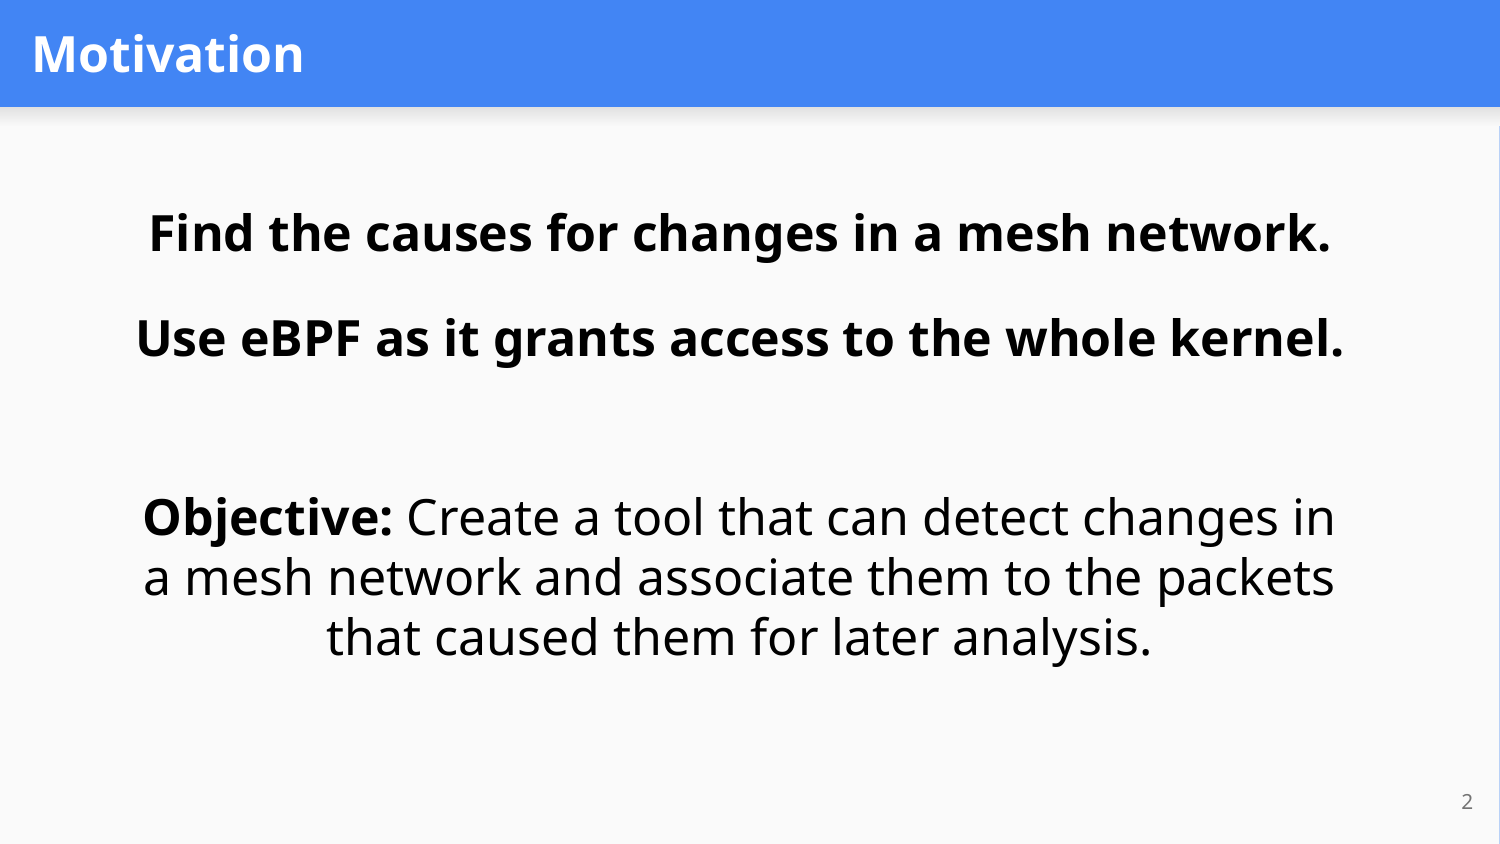

# Motivation
Find the causes for changes in a mesh network.
Use eBPF as it grants access to the whole kernel.
Objective: Create a tool that can detect changes in a mesh network and associate them to the packets that caused them for later analysis.